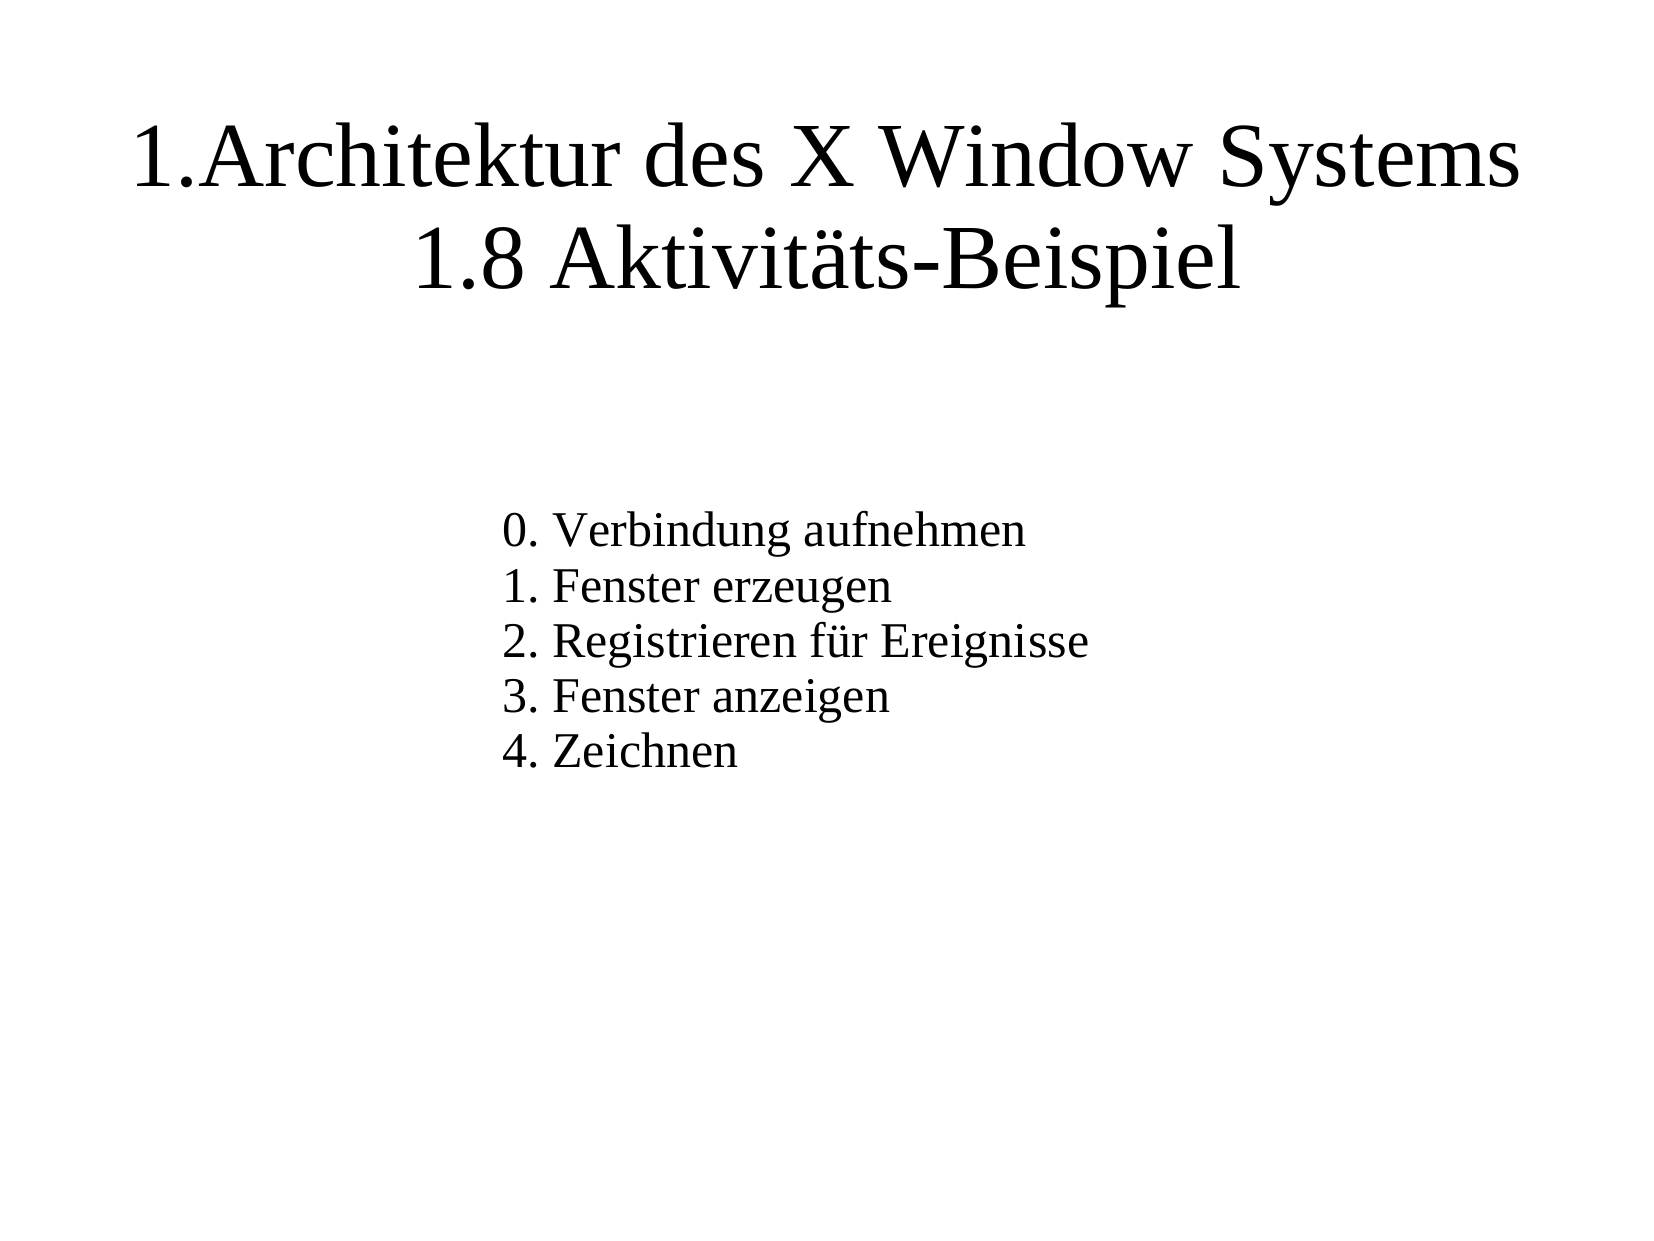

# 1.Architektur des X Window Systems 1.8 Aktivitäts-Beispiel
0. Verbindung aufnehmen
1. Fenster erzeugen
2. Registrieren für Ereignisse
3. Fenster anzeigen
4. Zeichnen